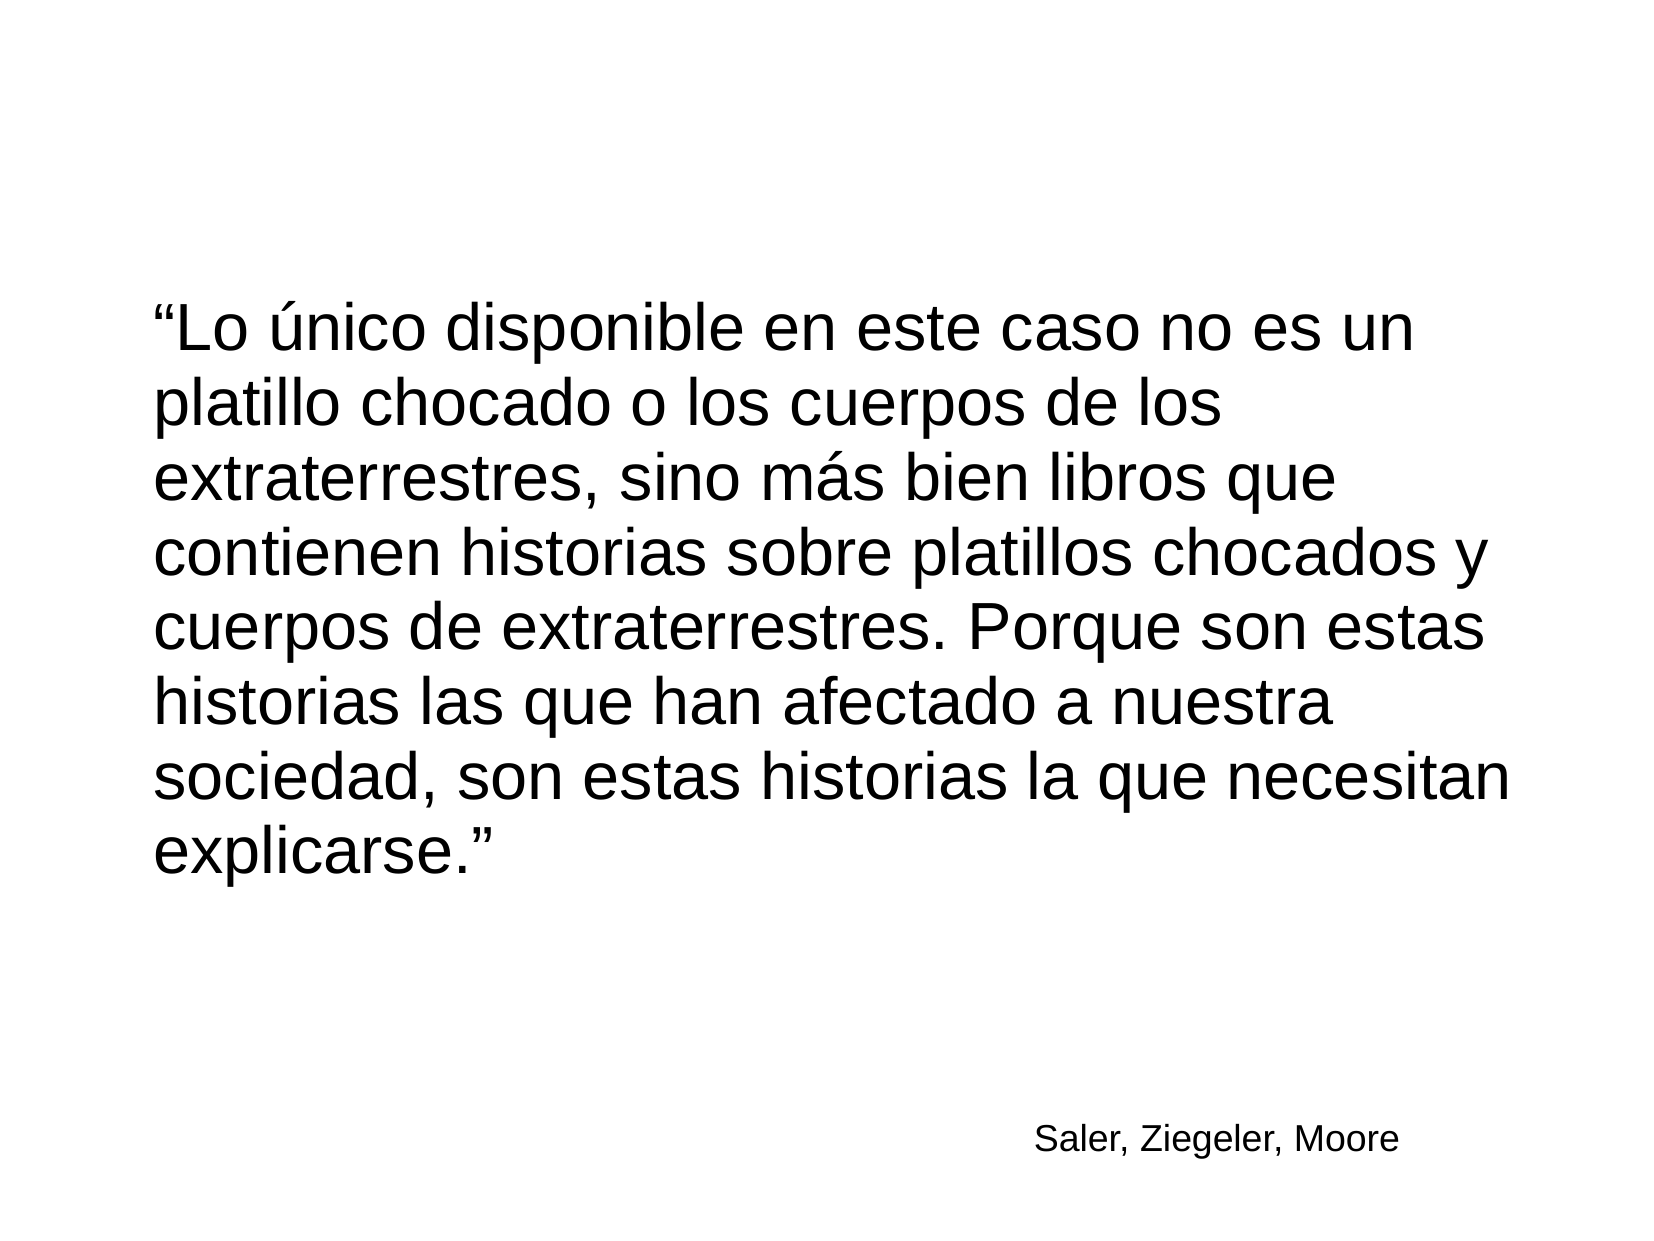

# “Lo único disponible en este caso no es un platillo chocado o los cuerpos de los extraterrestres, sino más bien libros que contienen historias sobre platillos chocados y cuerpos de extraterrestres. Porque son estas historias las que han afectado a nuestra sociedad, son estas historias la que necesitan explicarse.”
Saler, Ziegeler, Moore